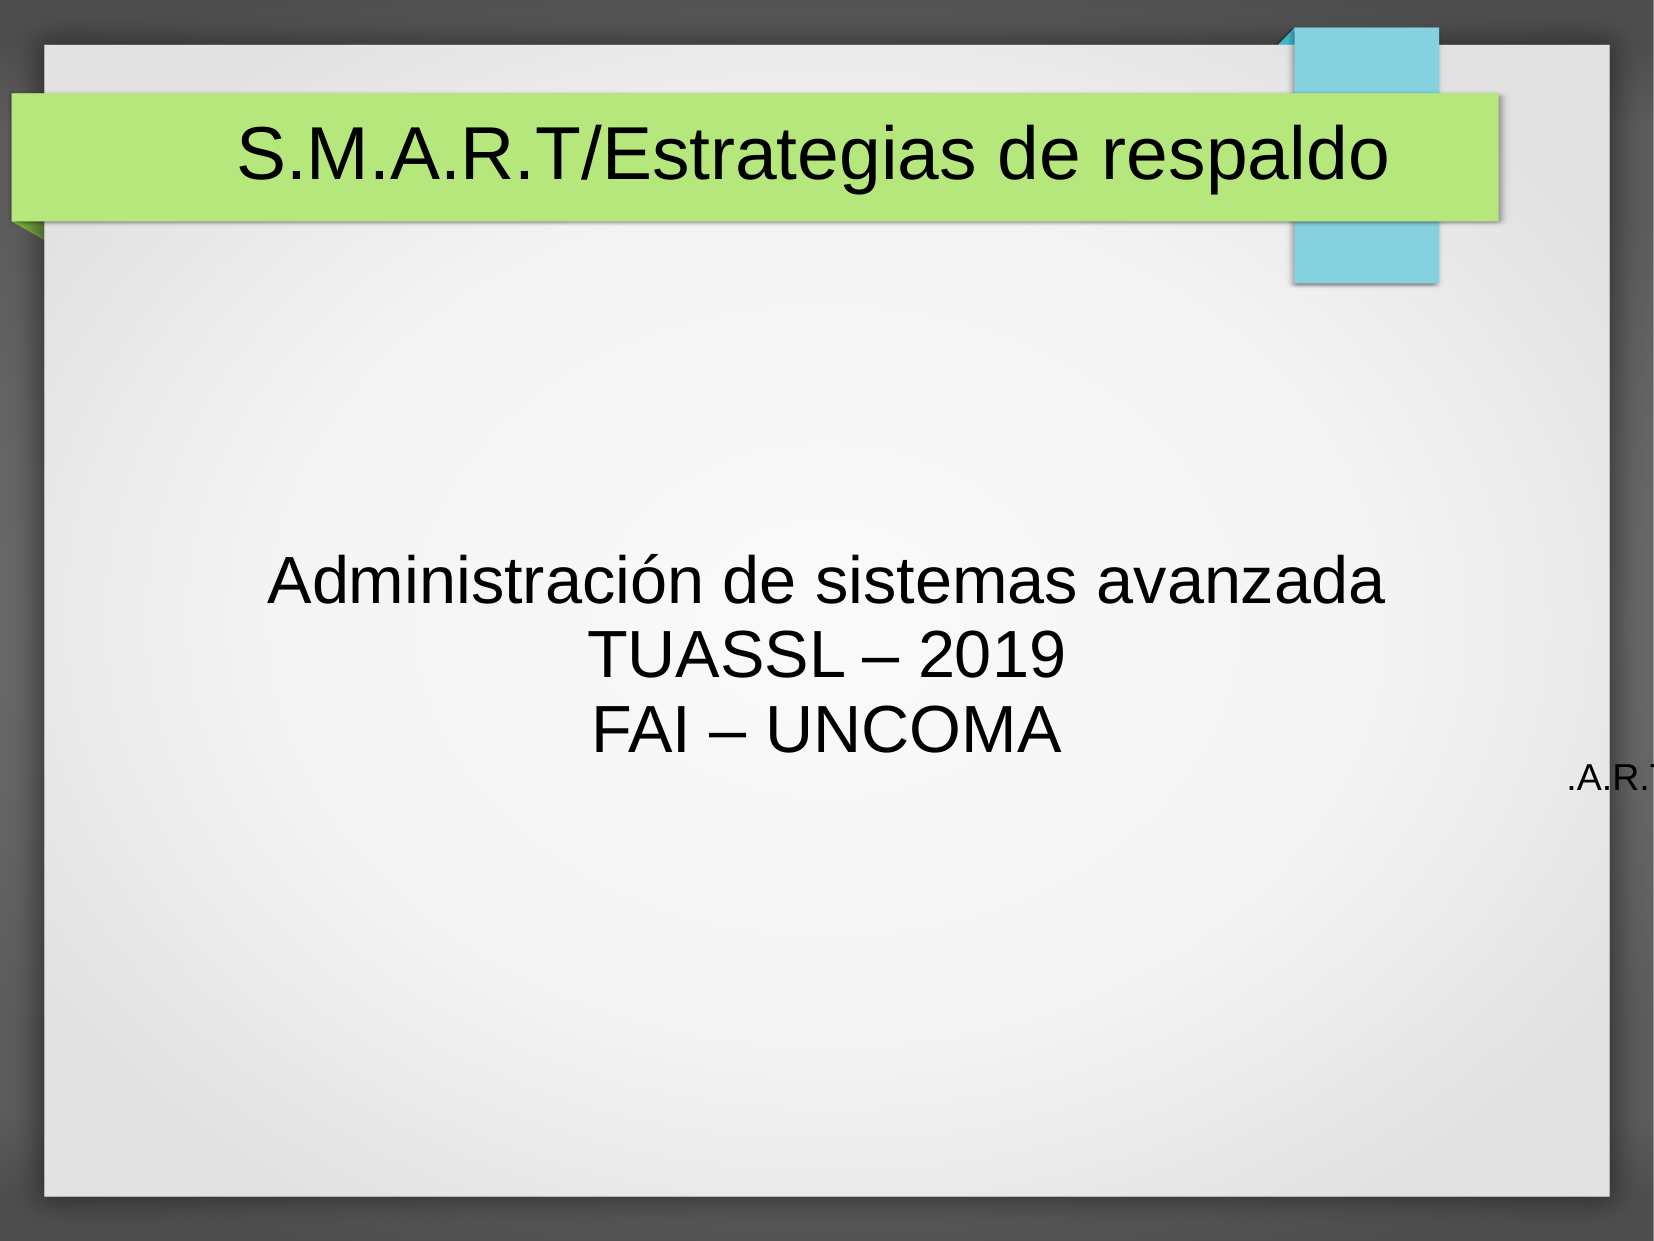

# S.M.A.R.T/Estrategias de respaldo
Administración de sistemas avanzada
TUASSL – 2019
FAI – UNCOMA
.A.R.T/Estrategias de respaldo